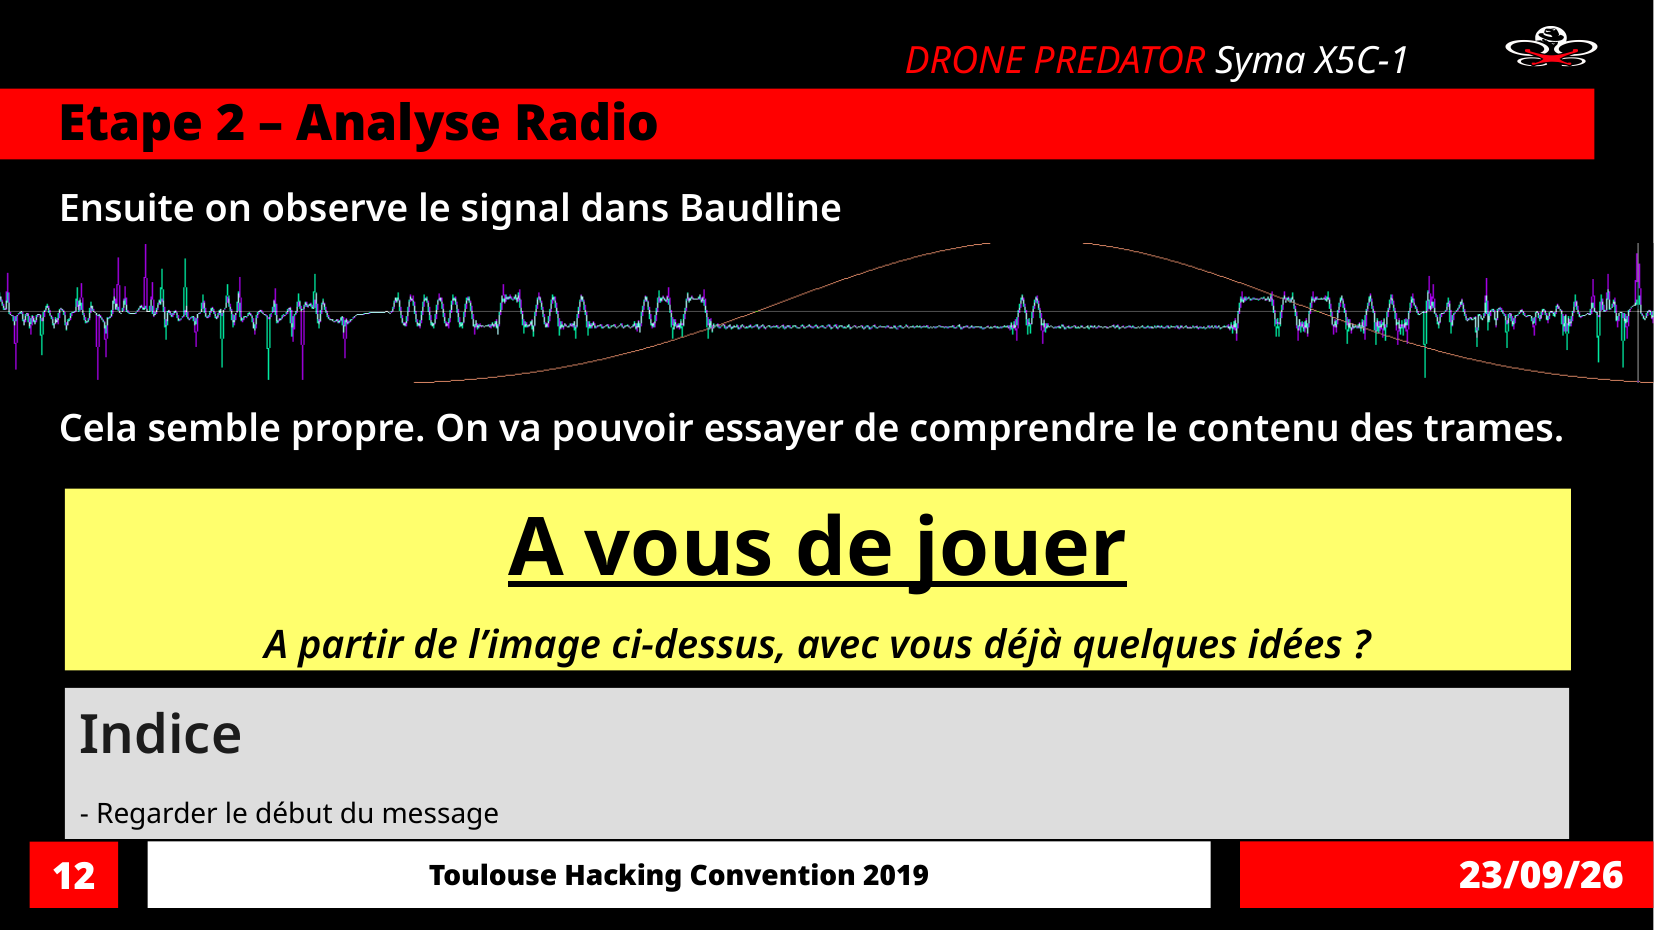

# Etape 2 – Analyse Radio
Ensuite on observe le signal dans Baudline
Cela semble propre. On va pouvoir essayer de comprendre le contenu des trames.
A vous de jouer
A partir de l’image ci-dessus, avec vous déjà quelques idées ?
Indice
- Regarder le début du message
12